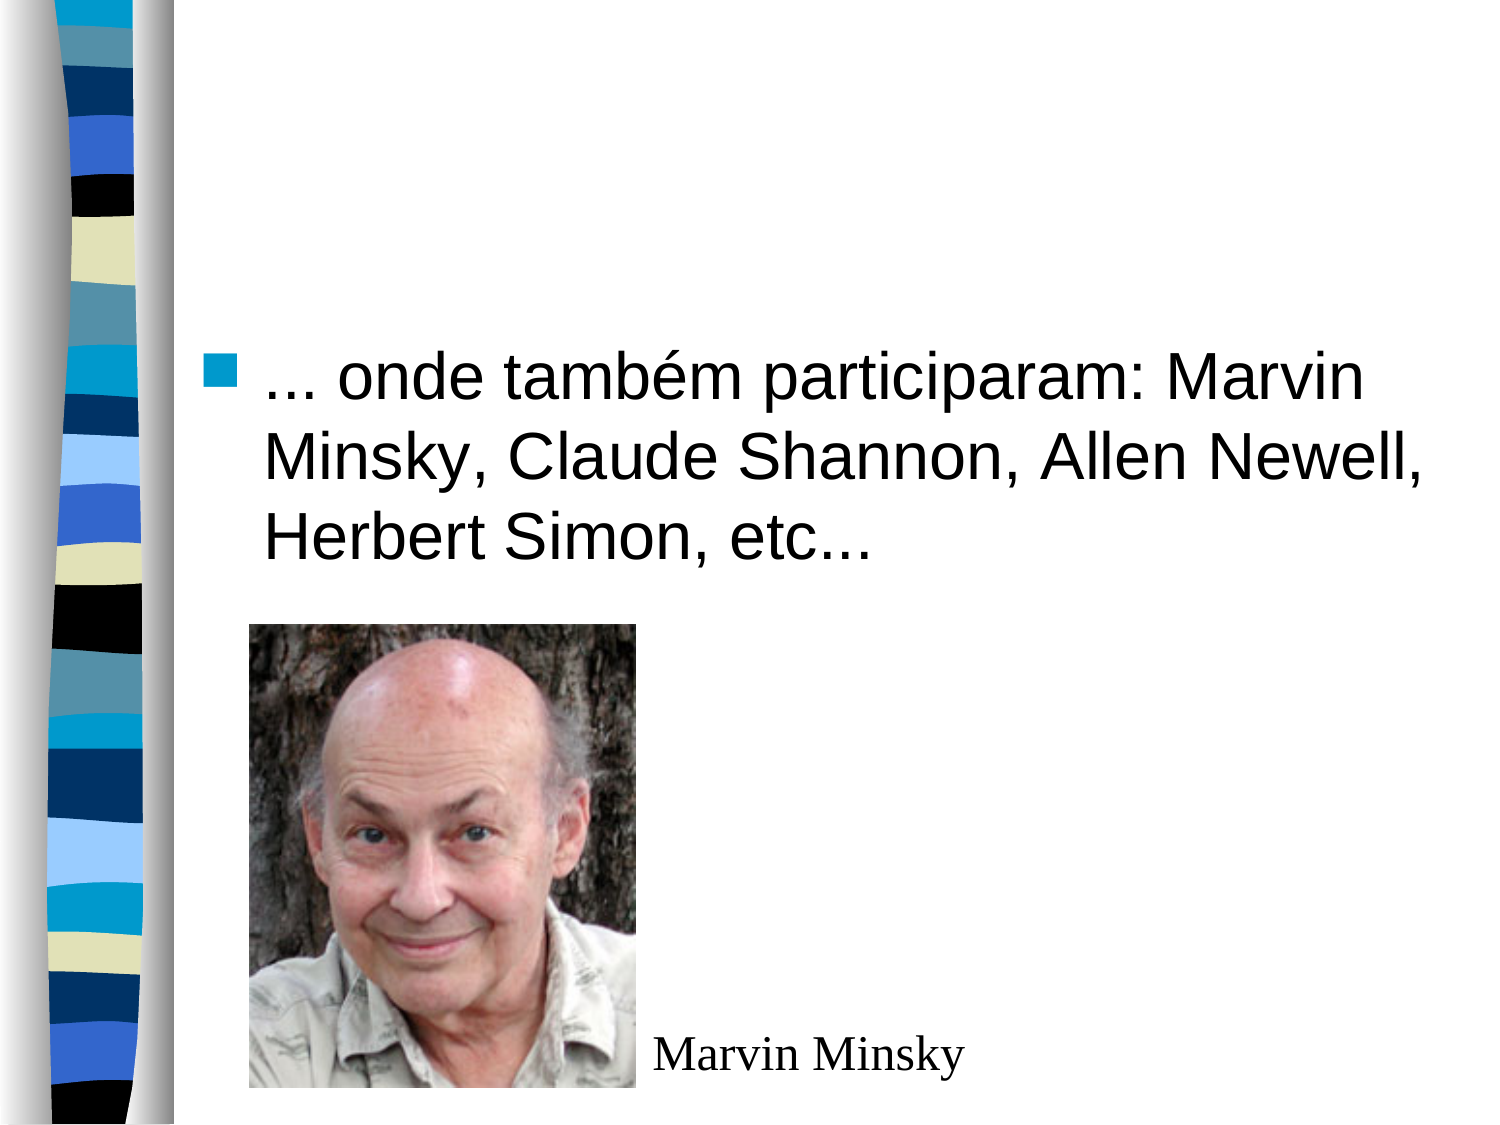

#
... onde também participaram: Marvin Minsky, Claude Shannon, Allen Newell, Herbert Simon, etc...
Marvin Minsky